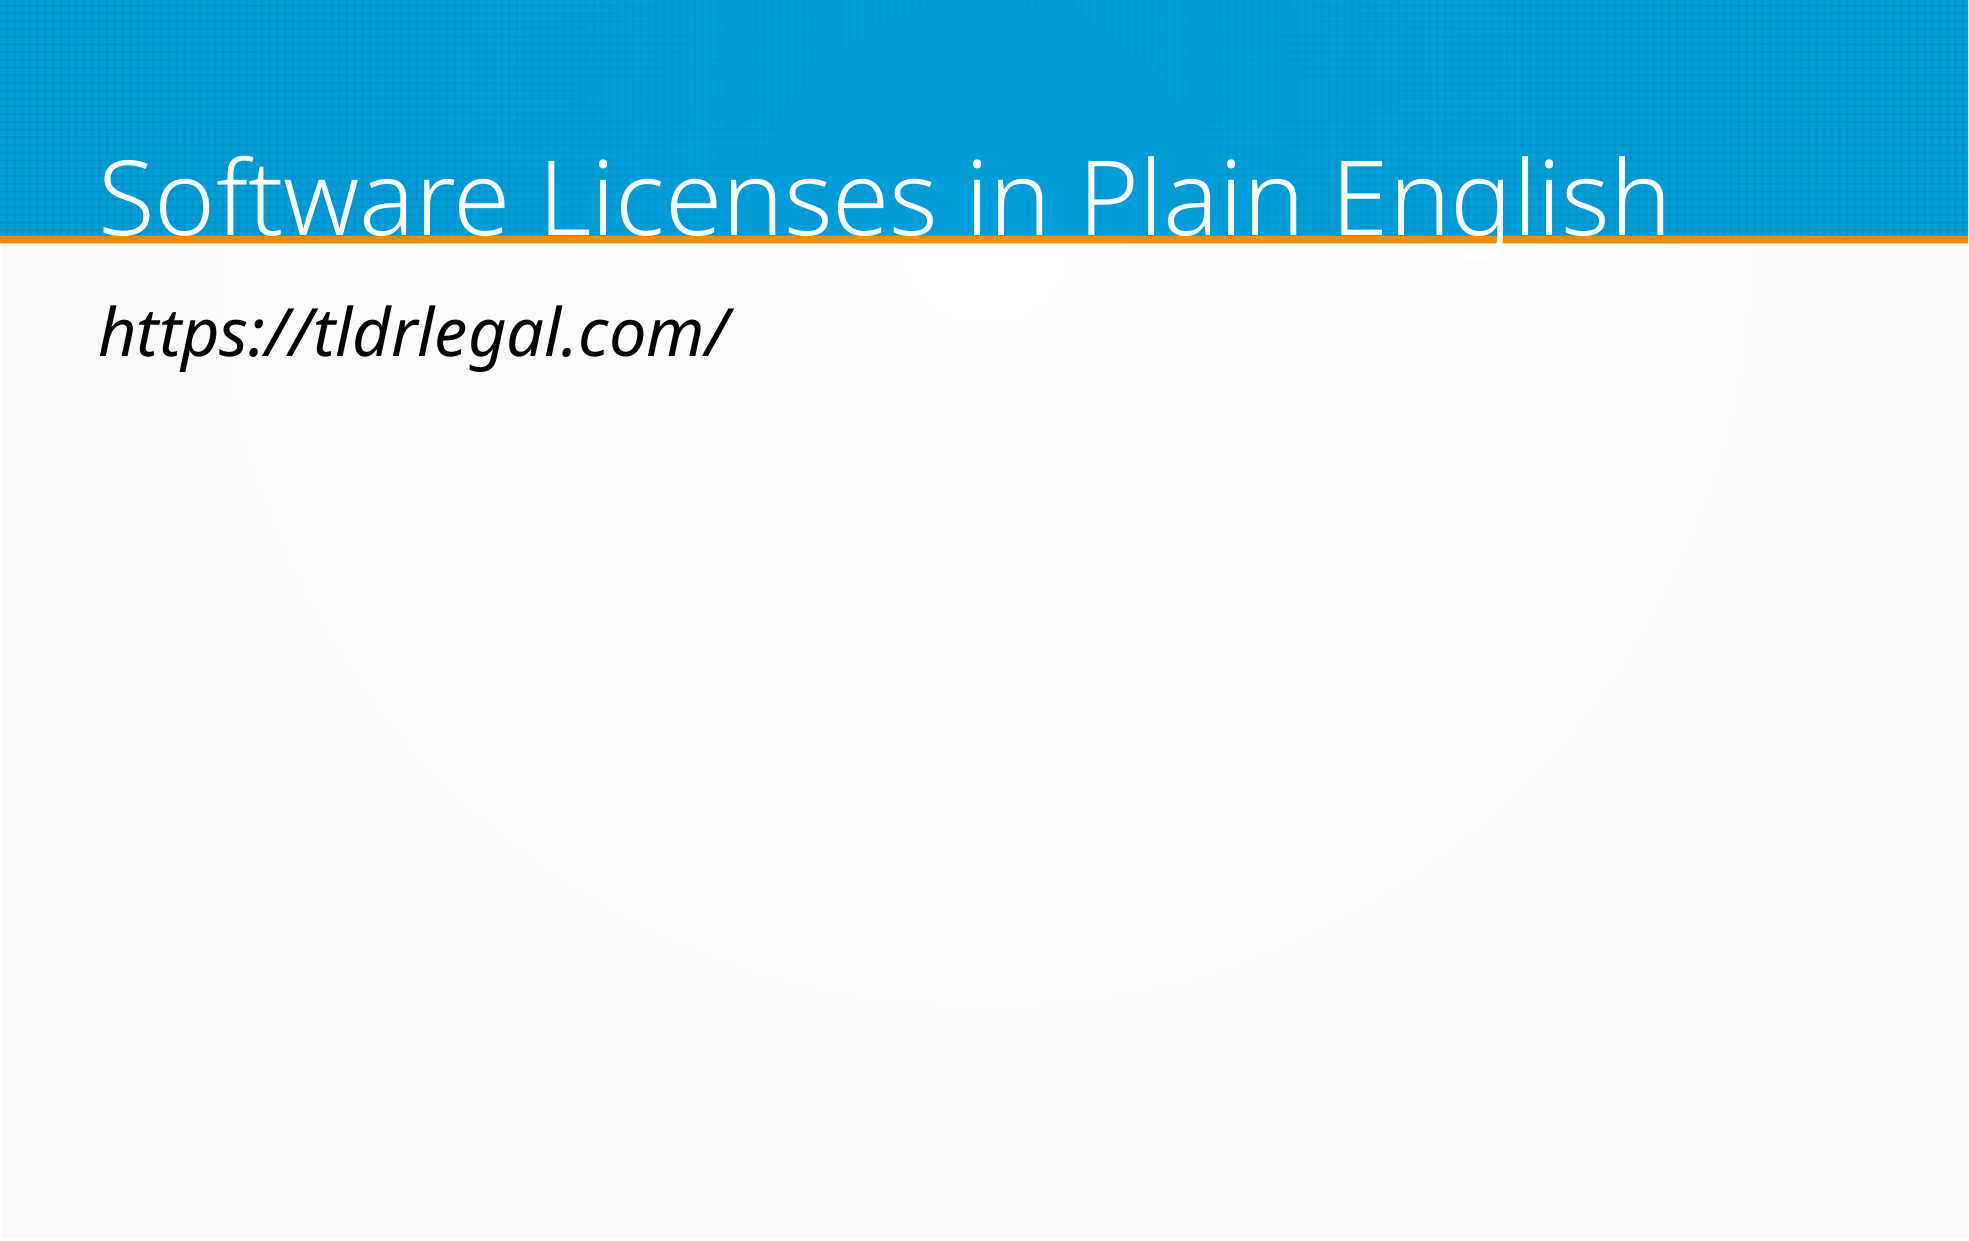

# Software Licenses in Plain English
https://tldrlegal.com/